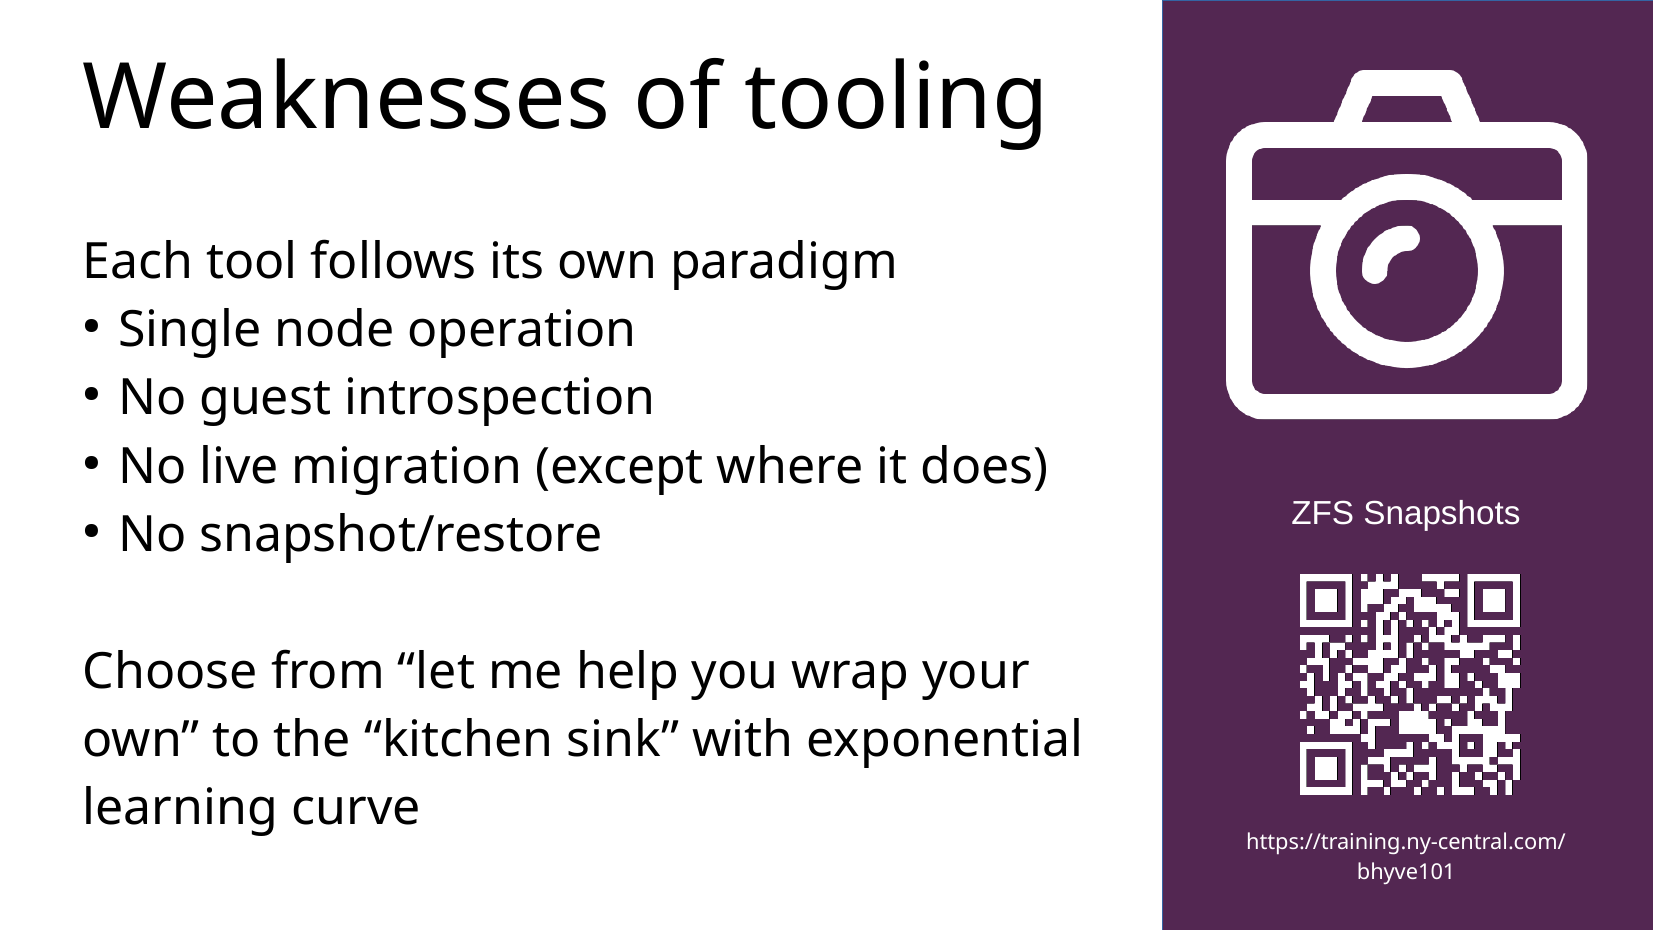

# Weaknesses of tooling
Each tool follows its own paradigm
Single node operation
No guest introspection
No live migration (except where it does)
No snapshot/restore
Choose from “let me help you wrap your own” to the “kitchen sink” with exponential learning curve
ZFS Snapshots
https://training.ny-central.com/bhyve101